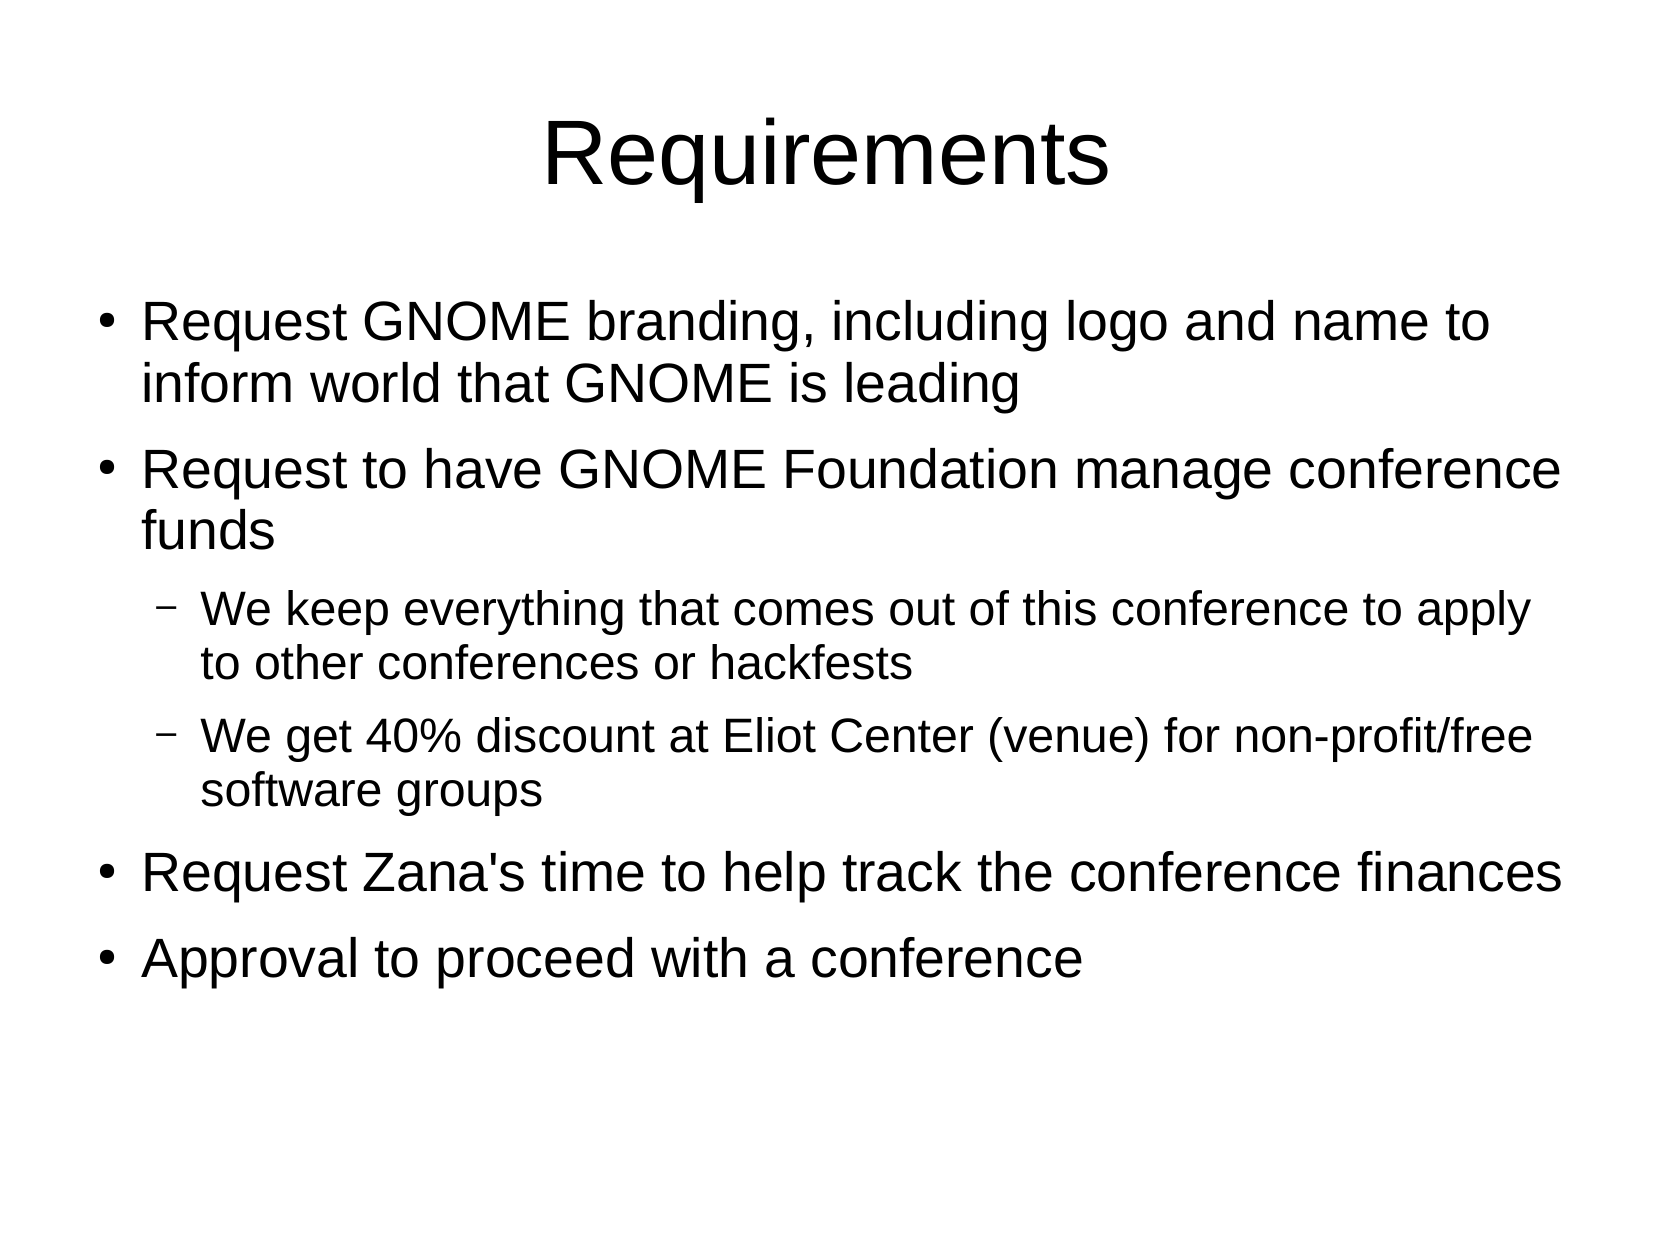

# Requirements
Request GNOME branding, including logo and name to inform world that GNOME is leading
Request to have GNOME Foundation manage conference funds
We keep everything that comes out of this conference to apply to other conferences or hackfests
We get 40% discount at Eliot Center (venue) for non-profit/free software groups
Request Zana's time to help track the conference finances
Approval to proceed with a conference